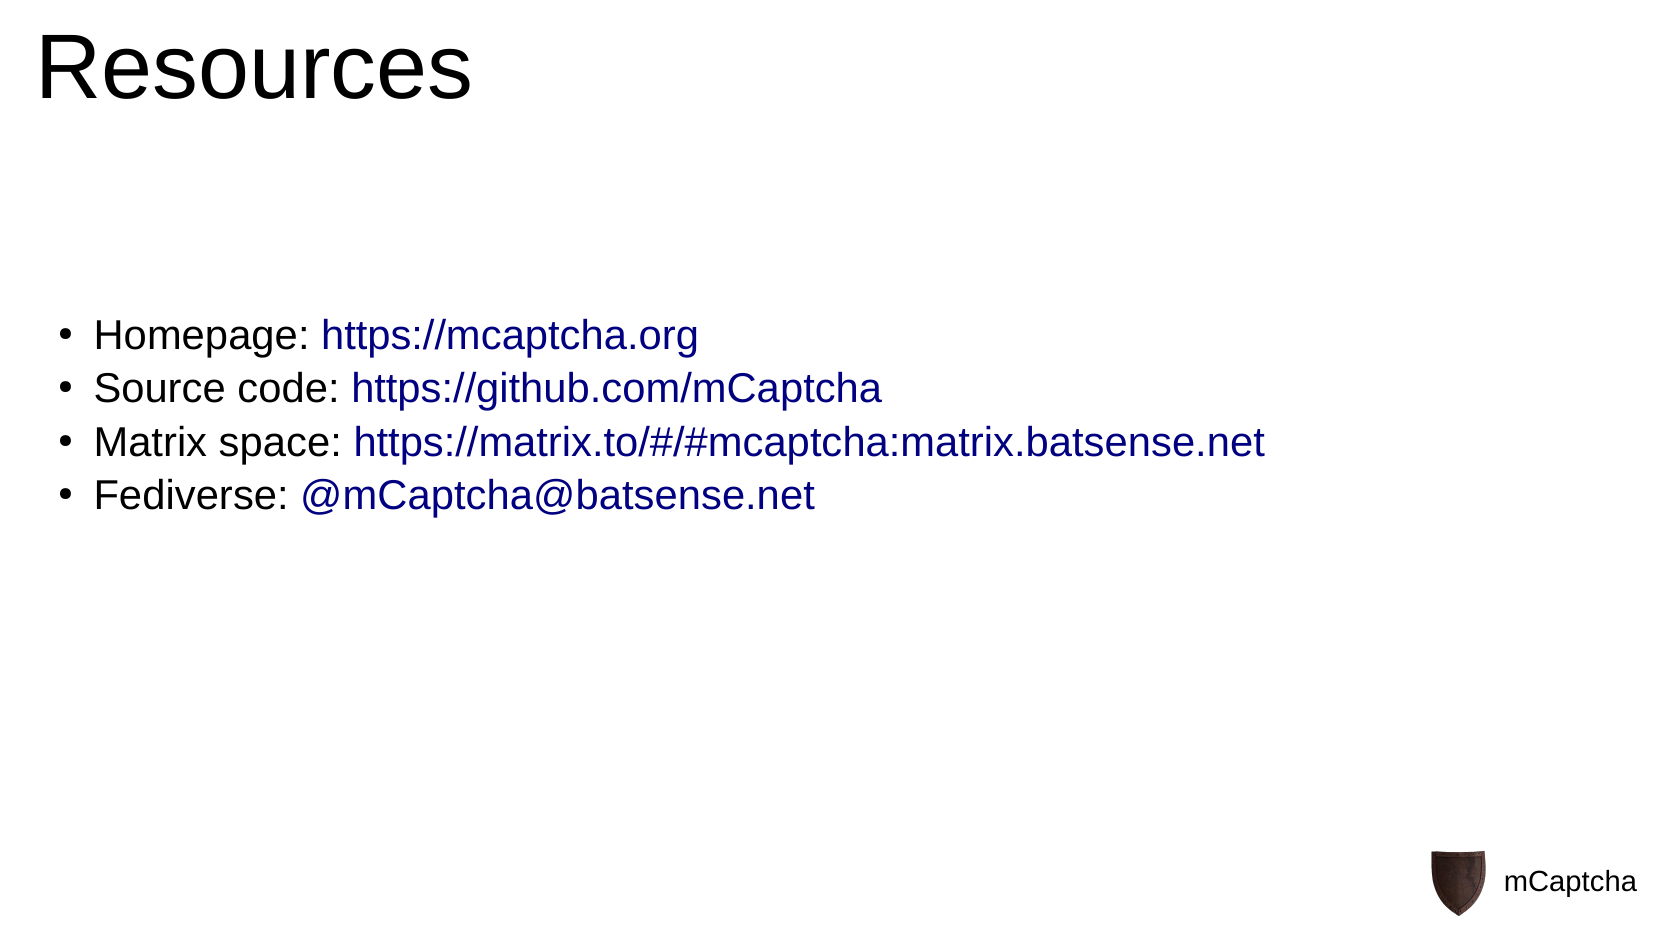

# Resources
Homepage: https://mcaptcha.org
Source code: https://github.com/mCaptcha
Matrix space: https://matrix.to/#/#mcaptcha:matrix.batsense.net
Fediverse: @mCaptcha@batsense.net
mCaptcha